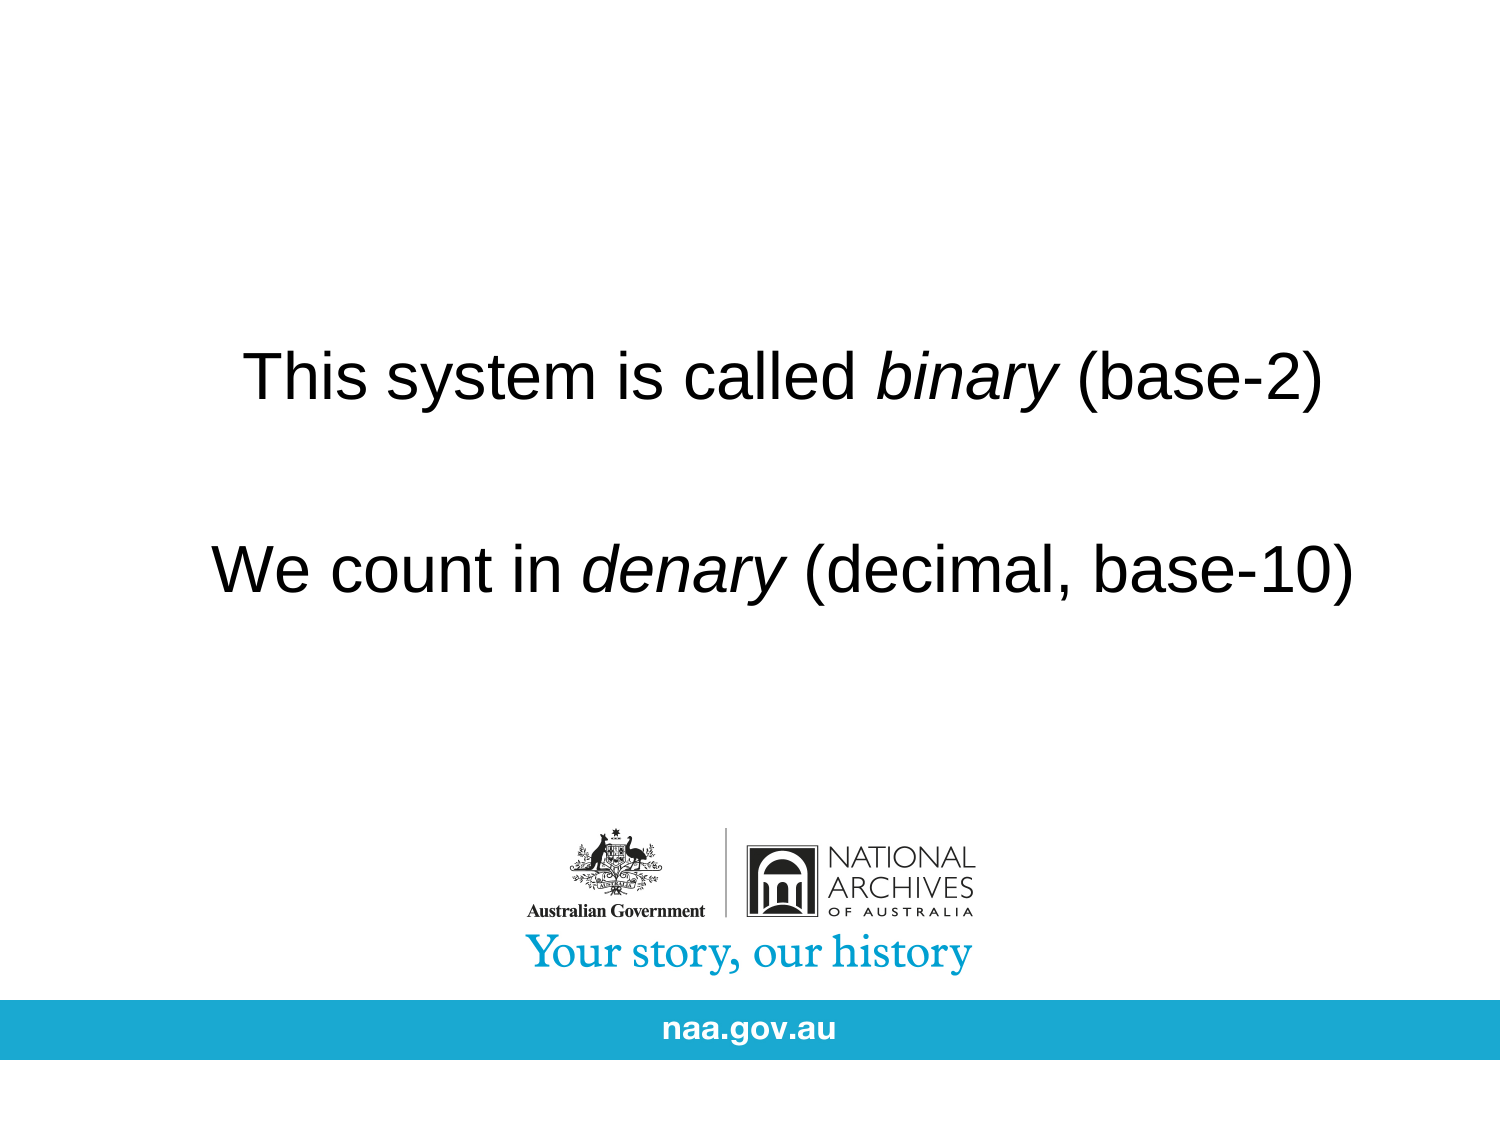

#
This system is called binary (base-2)
We count in denary (decimal, base-10)